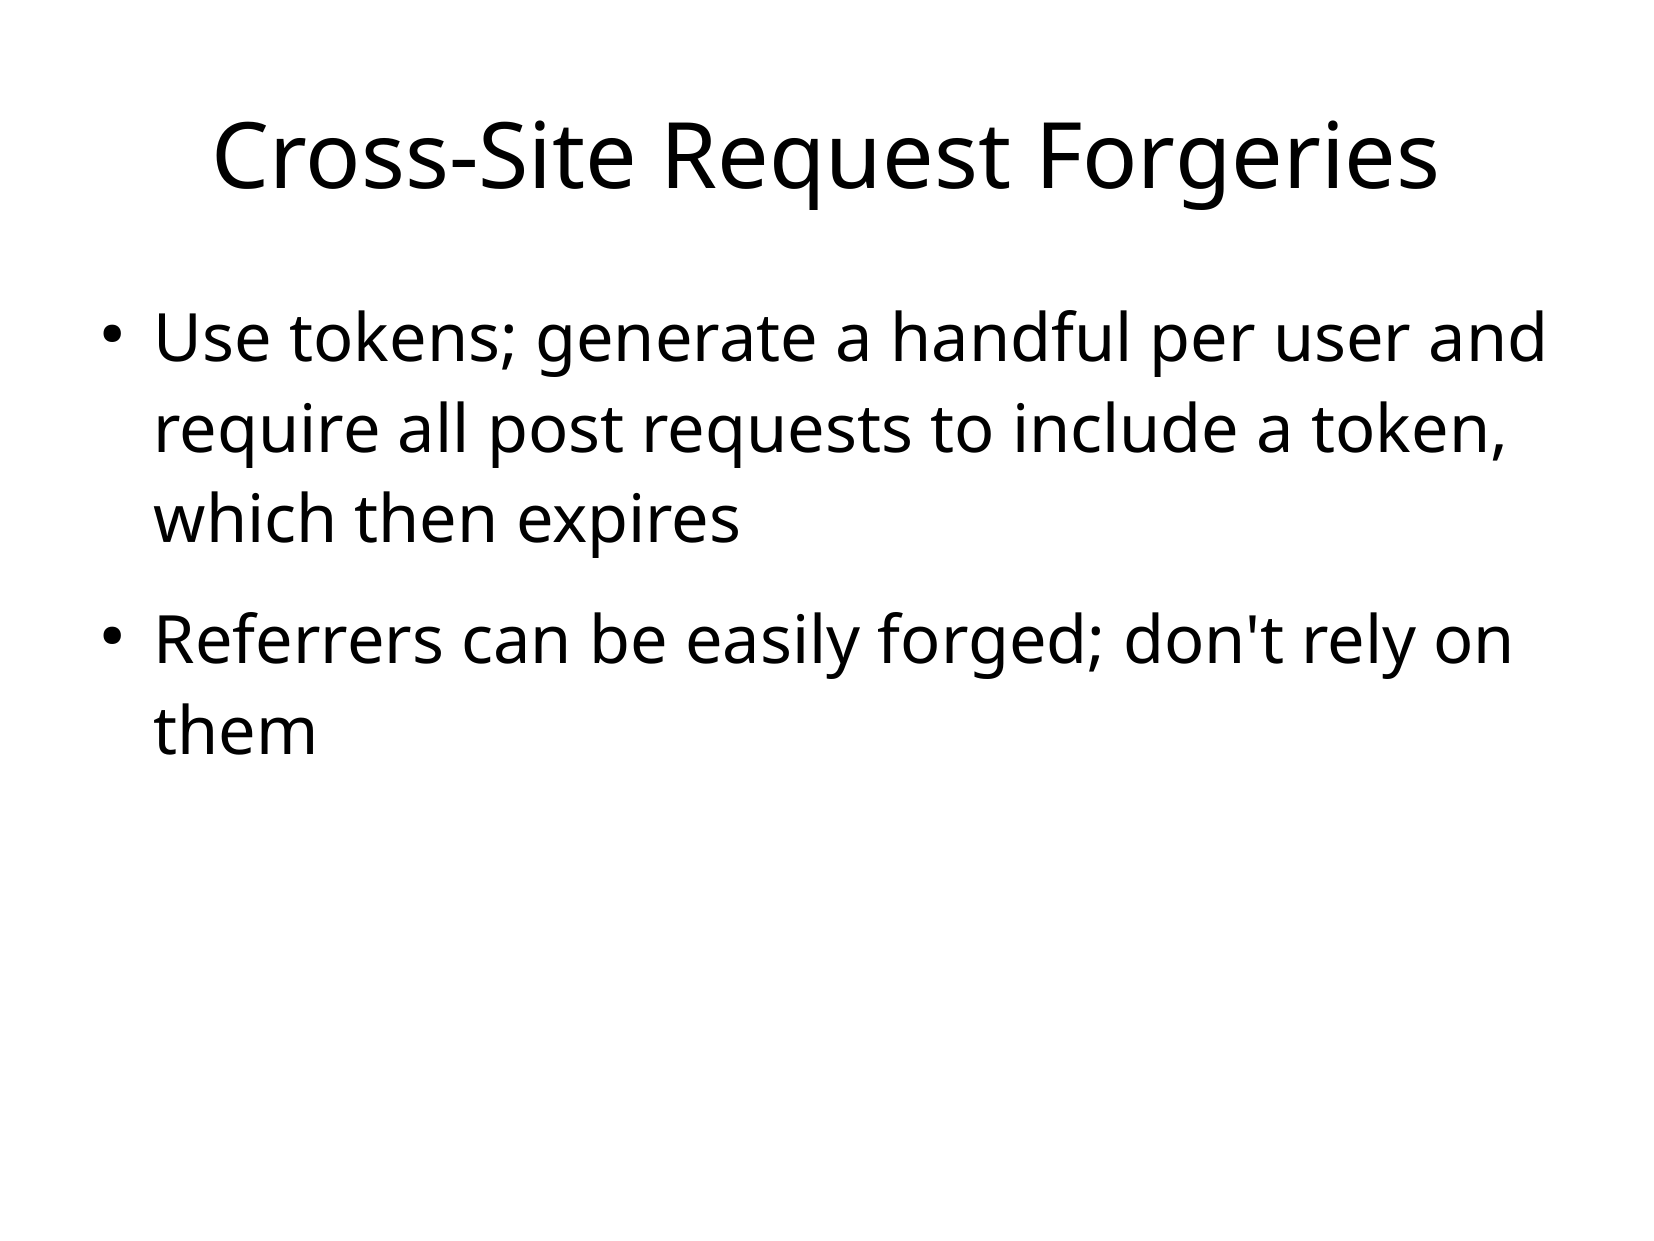

# Cross-Site Request Forgeries
Use tokens; generate a handful per user and require all post requests to include a token, which then expires
Referrers can be easily forged; don't rely on them